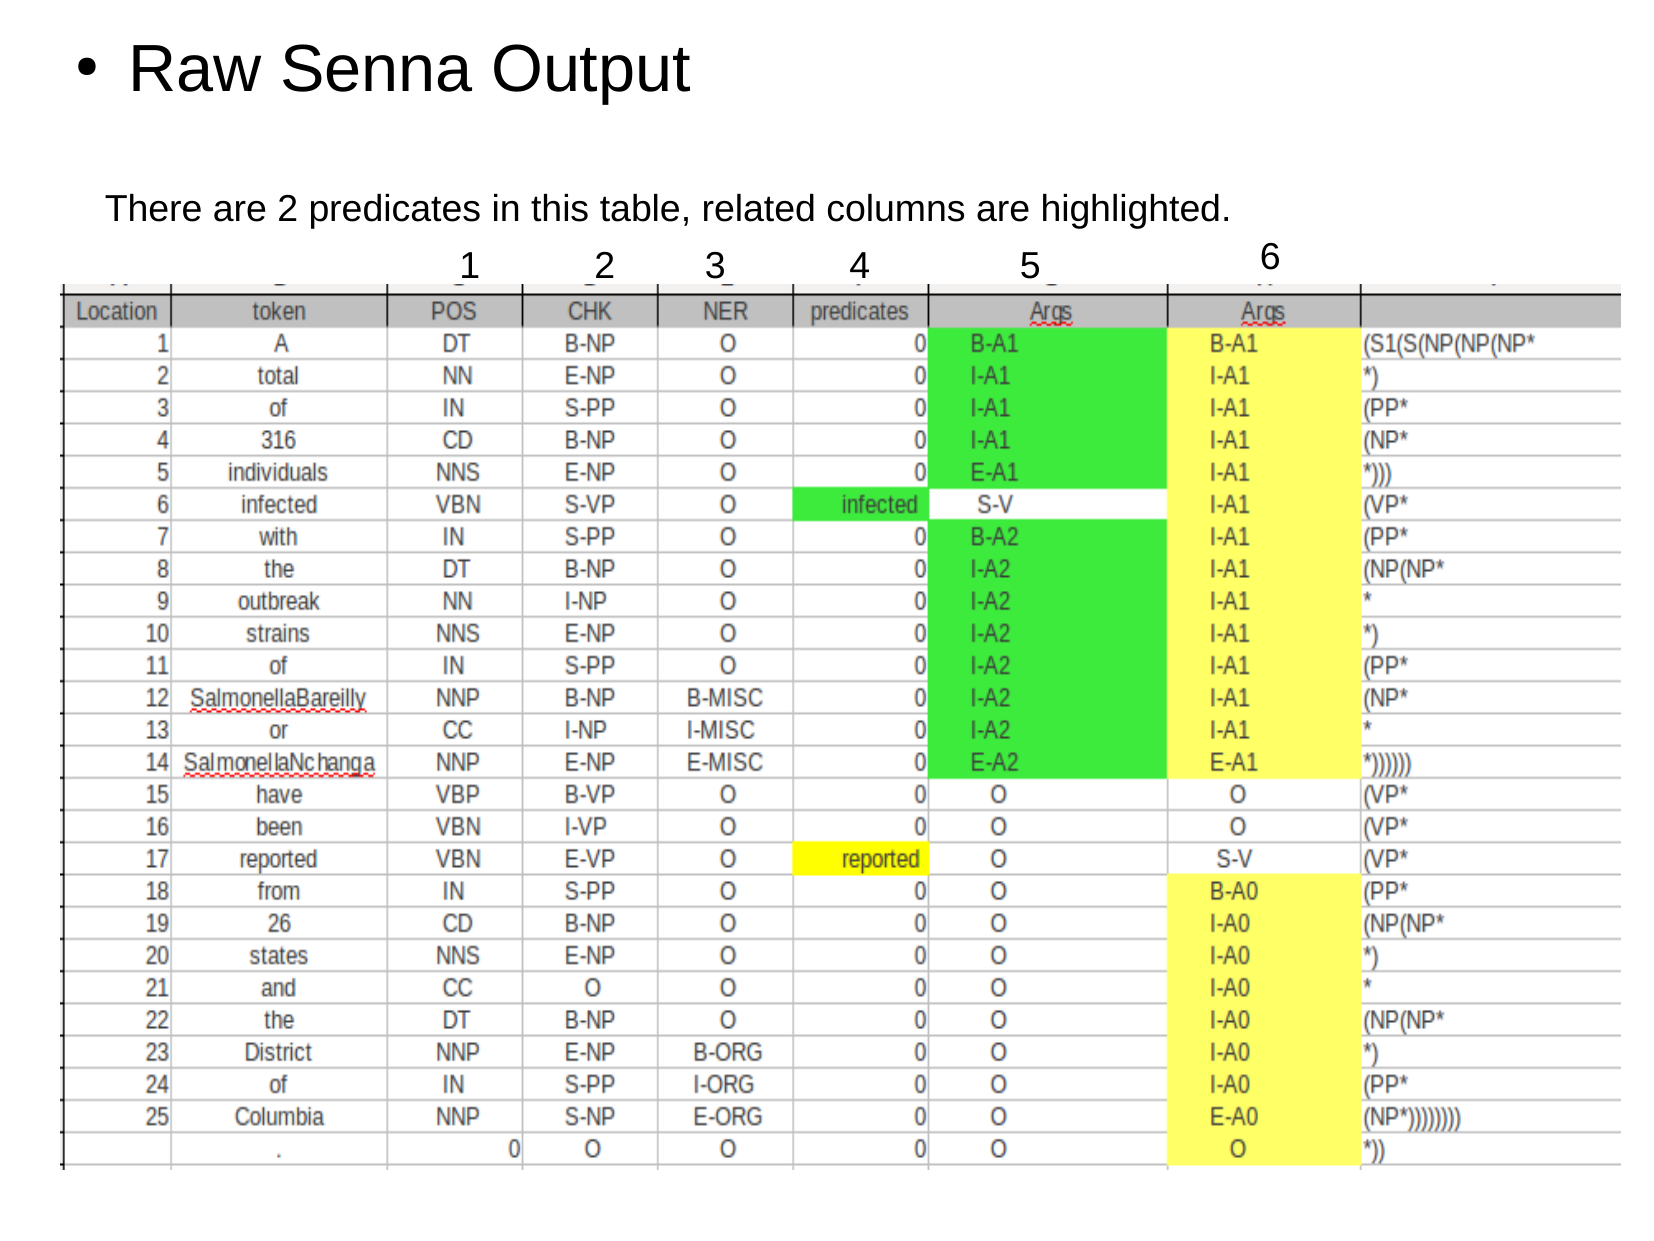

Raw Senna Output
There are 2 predicates in this table, related columns are highlighted.
6
1
2
3
4
5